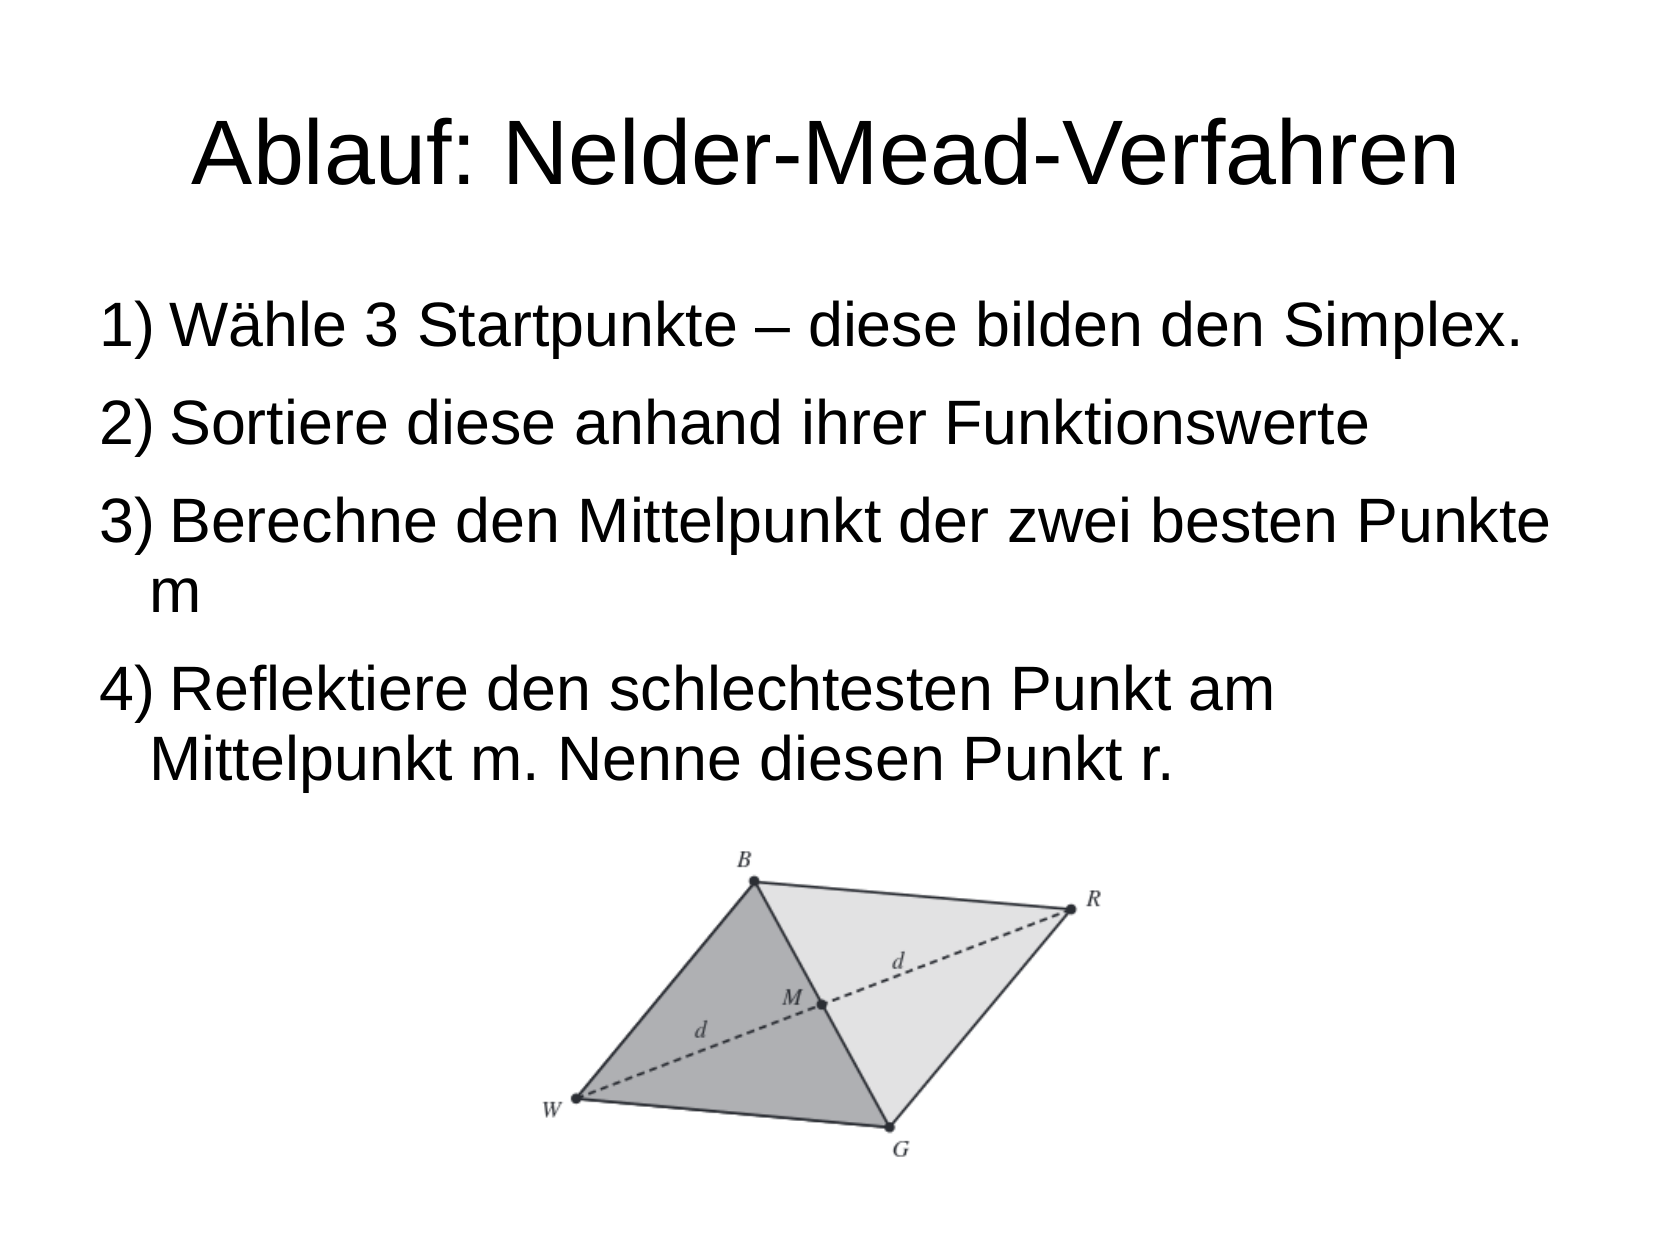

# Ablauf: Nelder-Mead-Verfahren
 Wähle 3 Startpunkte – diese bilden den Simplex.
 Sortiere diese anhand ihrer Funktionswerte
 Berechne den Mittelpunkt der zwei besten Punkte m
 Reflektiere den schlechtesten Punkt am Mittelpunkt m. Nenne diesen Punkt r.